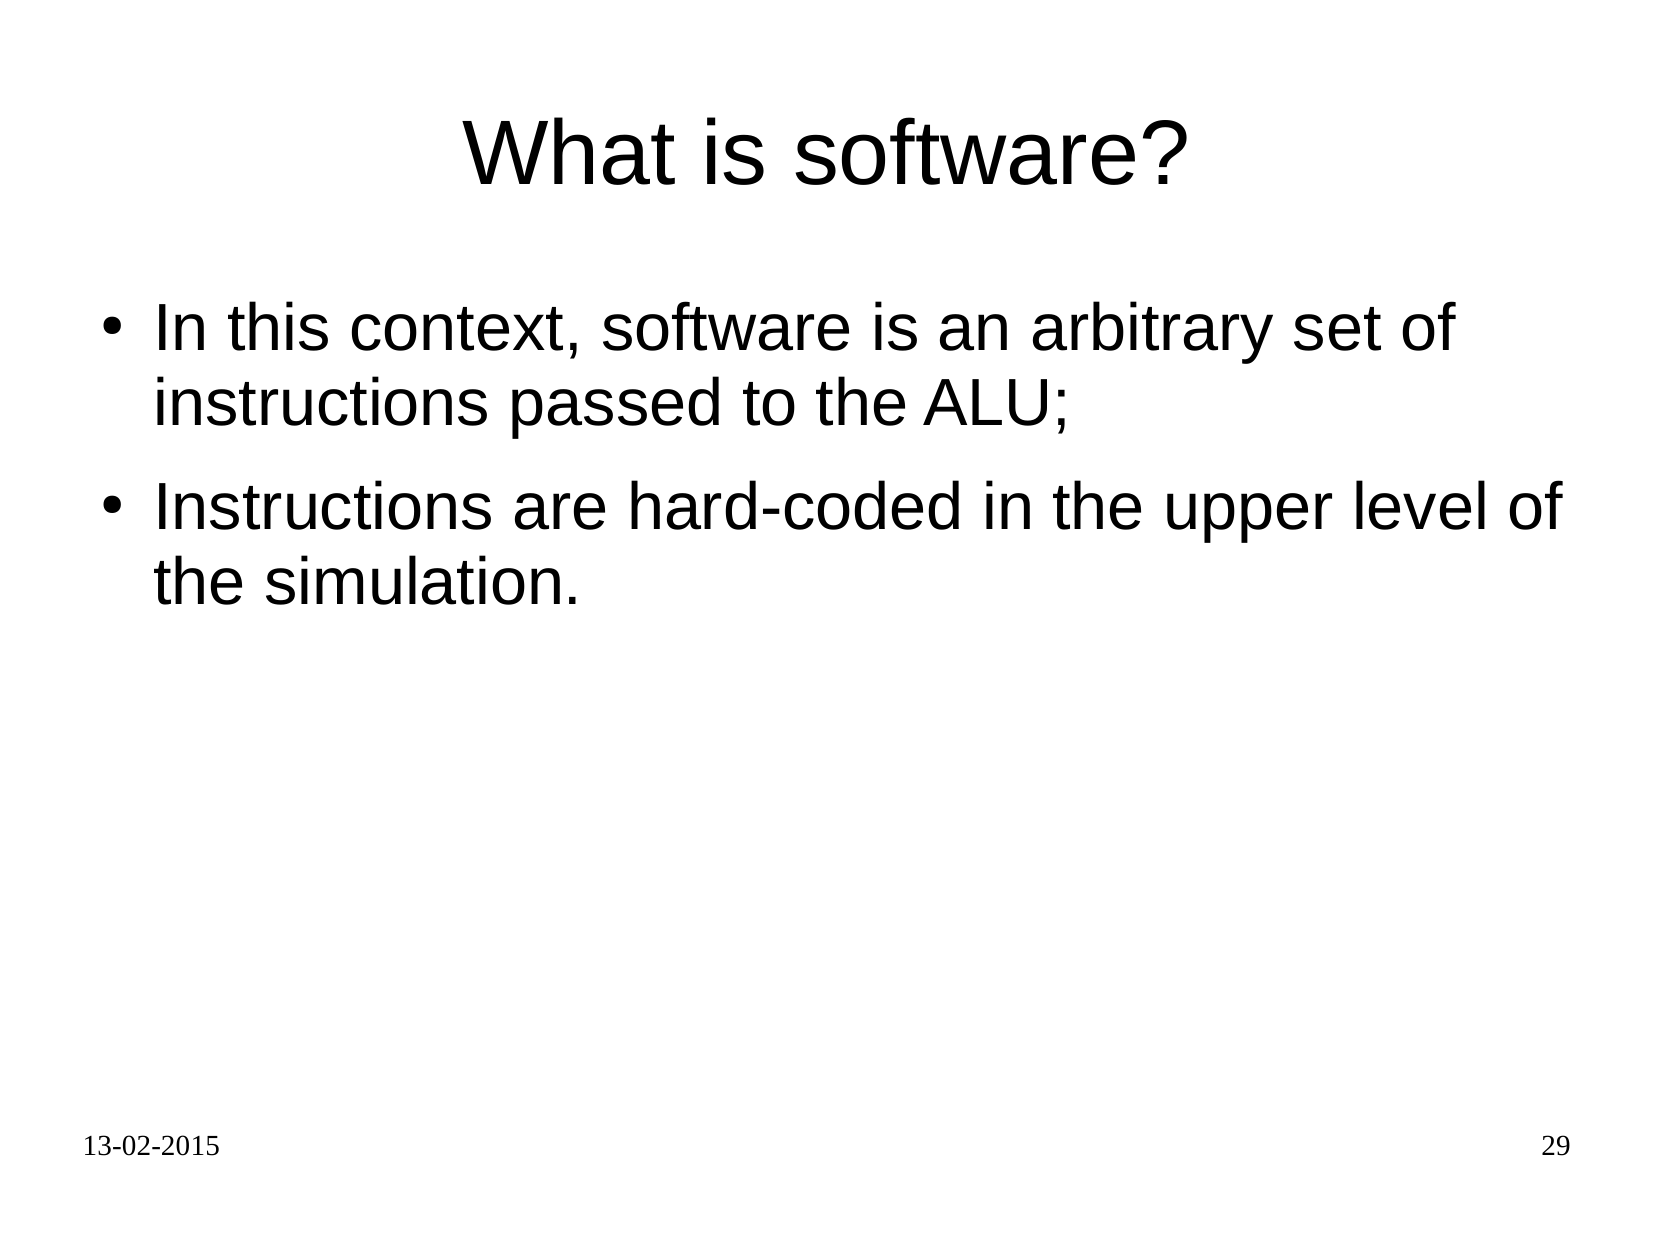

# What is software?
In this context, software is an arbitrary set of instructions passed to the ALU;
Instructions are hard-coded in the upper level of the simulation.
13-02-2015
29